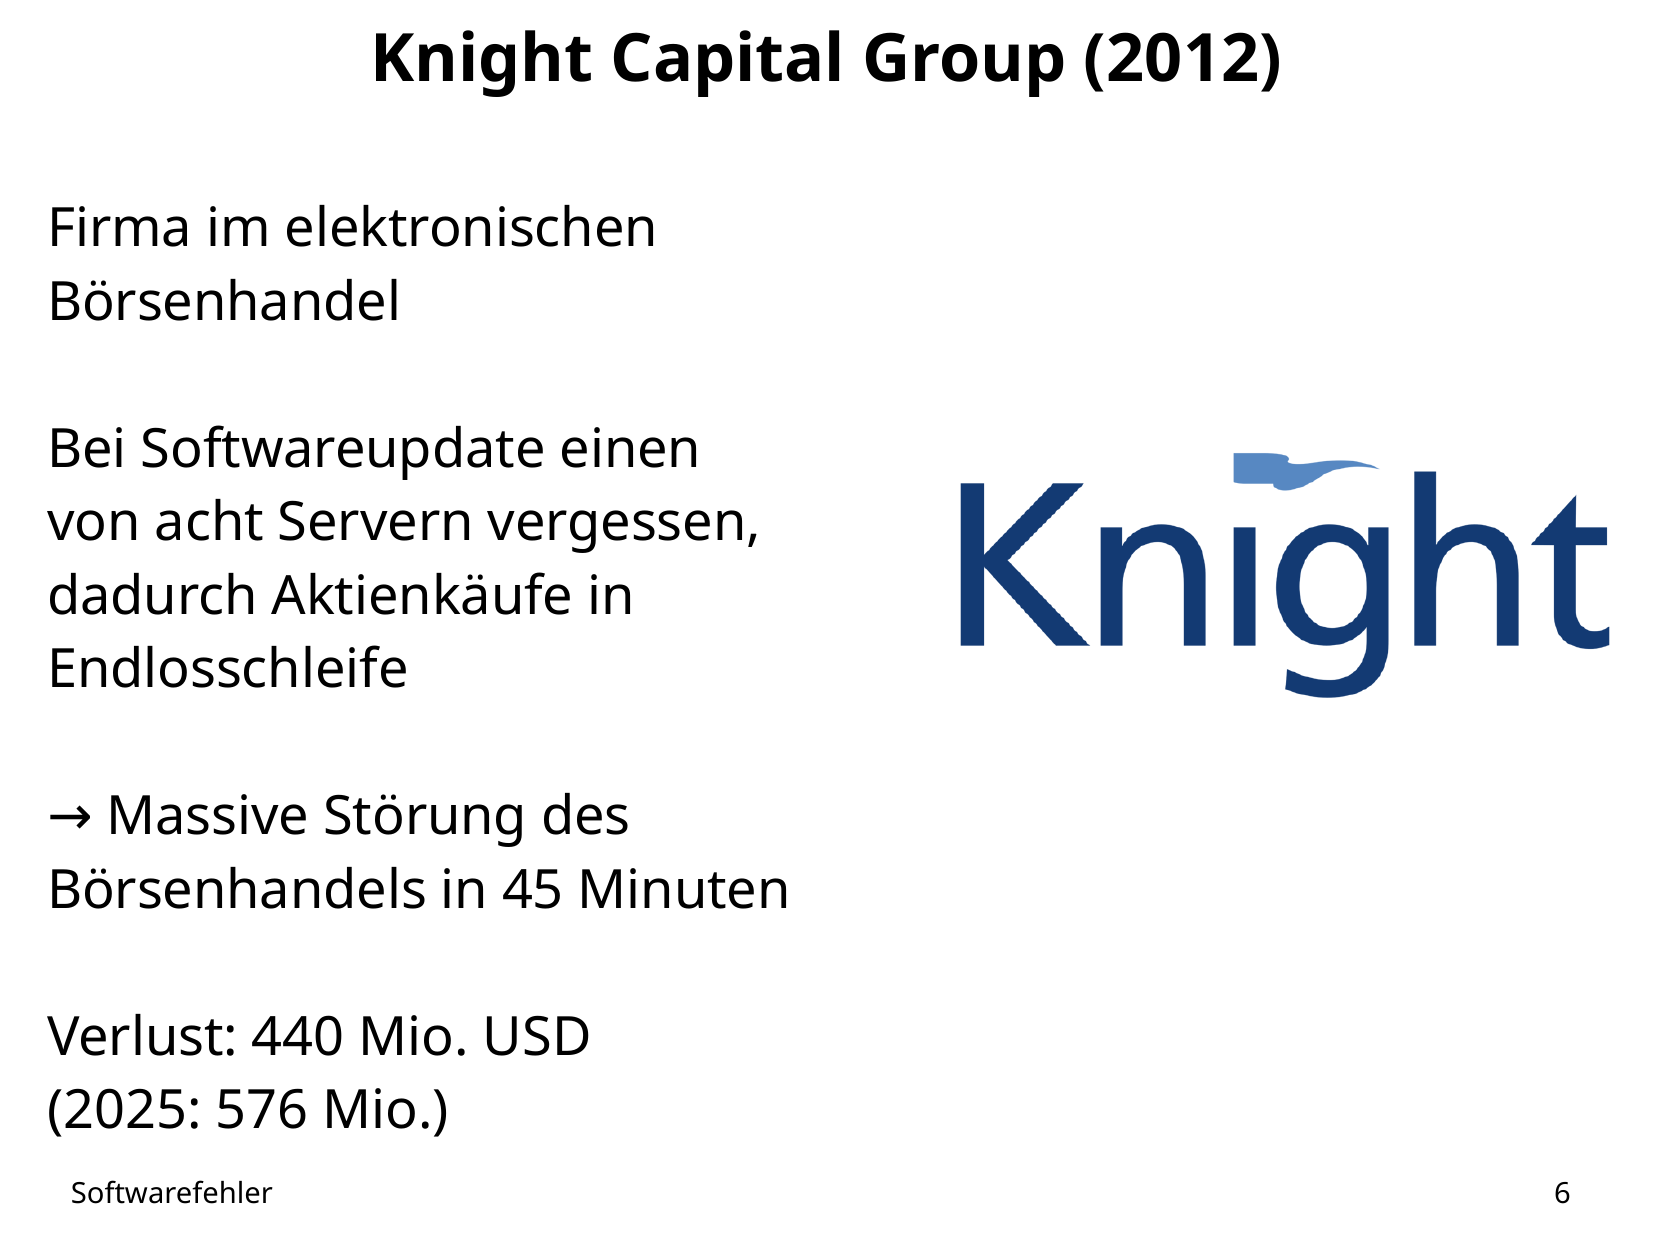

# Knight Capital Group (2012)
Firma im elektronischen
Börsenhandel
Bei Softwareupdate einen
von acht Servern vergessen,
dadurch Aktienkäufe in
Endlosschleife
→ Massive Störung des Börsenhandels in 45 Minuten
Verlust: 440 Mio. USD
(2025: 576 Mio.)
Softwarefehler
6